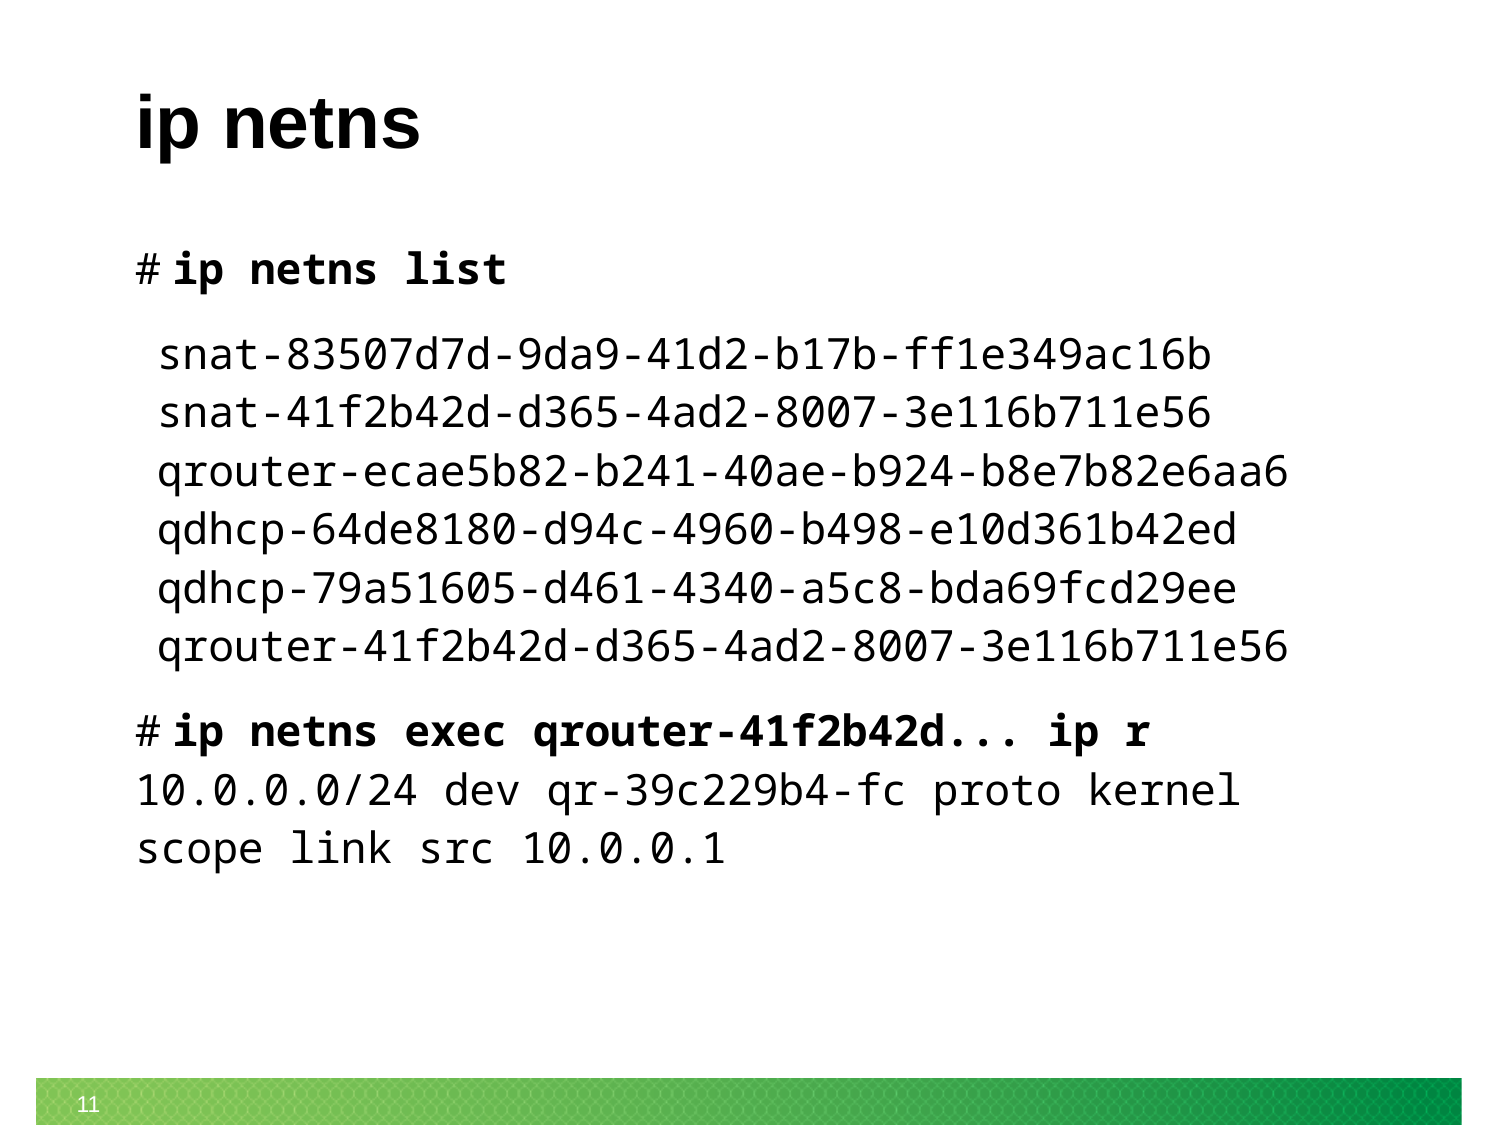

# ip netns
# ip netns list
snat-83507d7d-9da9-41d2-b17b-ff1e349ac16b
snat-41f2b42d-d365-4ad2-8007-3e116b711e56
qrouter-ecae5b82-b241-40ae-b924-b8e7b82e6aa6
qdhcp-64de8180-d94c-4960-b498-e10d361b42ed
qdhcp-79a51605-d461-4340-a5c8-bda69fcd29ee
qrouter-41f2b42d-d365-4ad2-8007-3e116b711e56
# ip netns exec qrouter-41f2b42d... ip r 10.0.0.0/24 dev qr-39c229b4-fc proto kernel scope link src 10.0.0.1